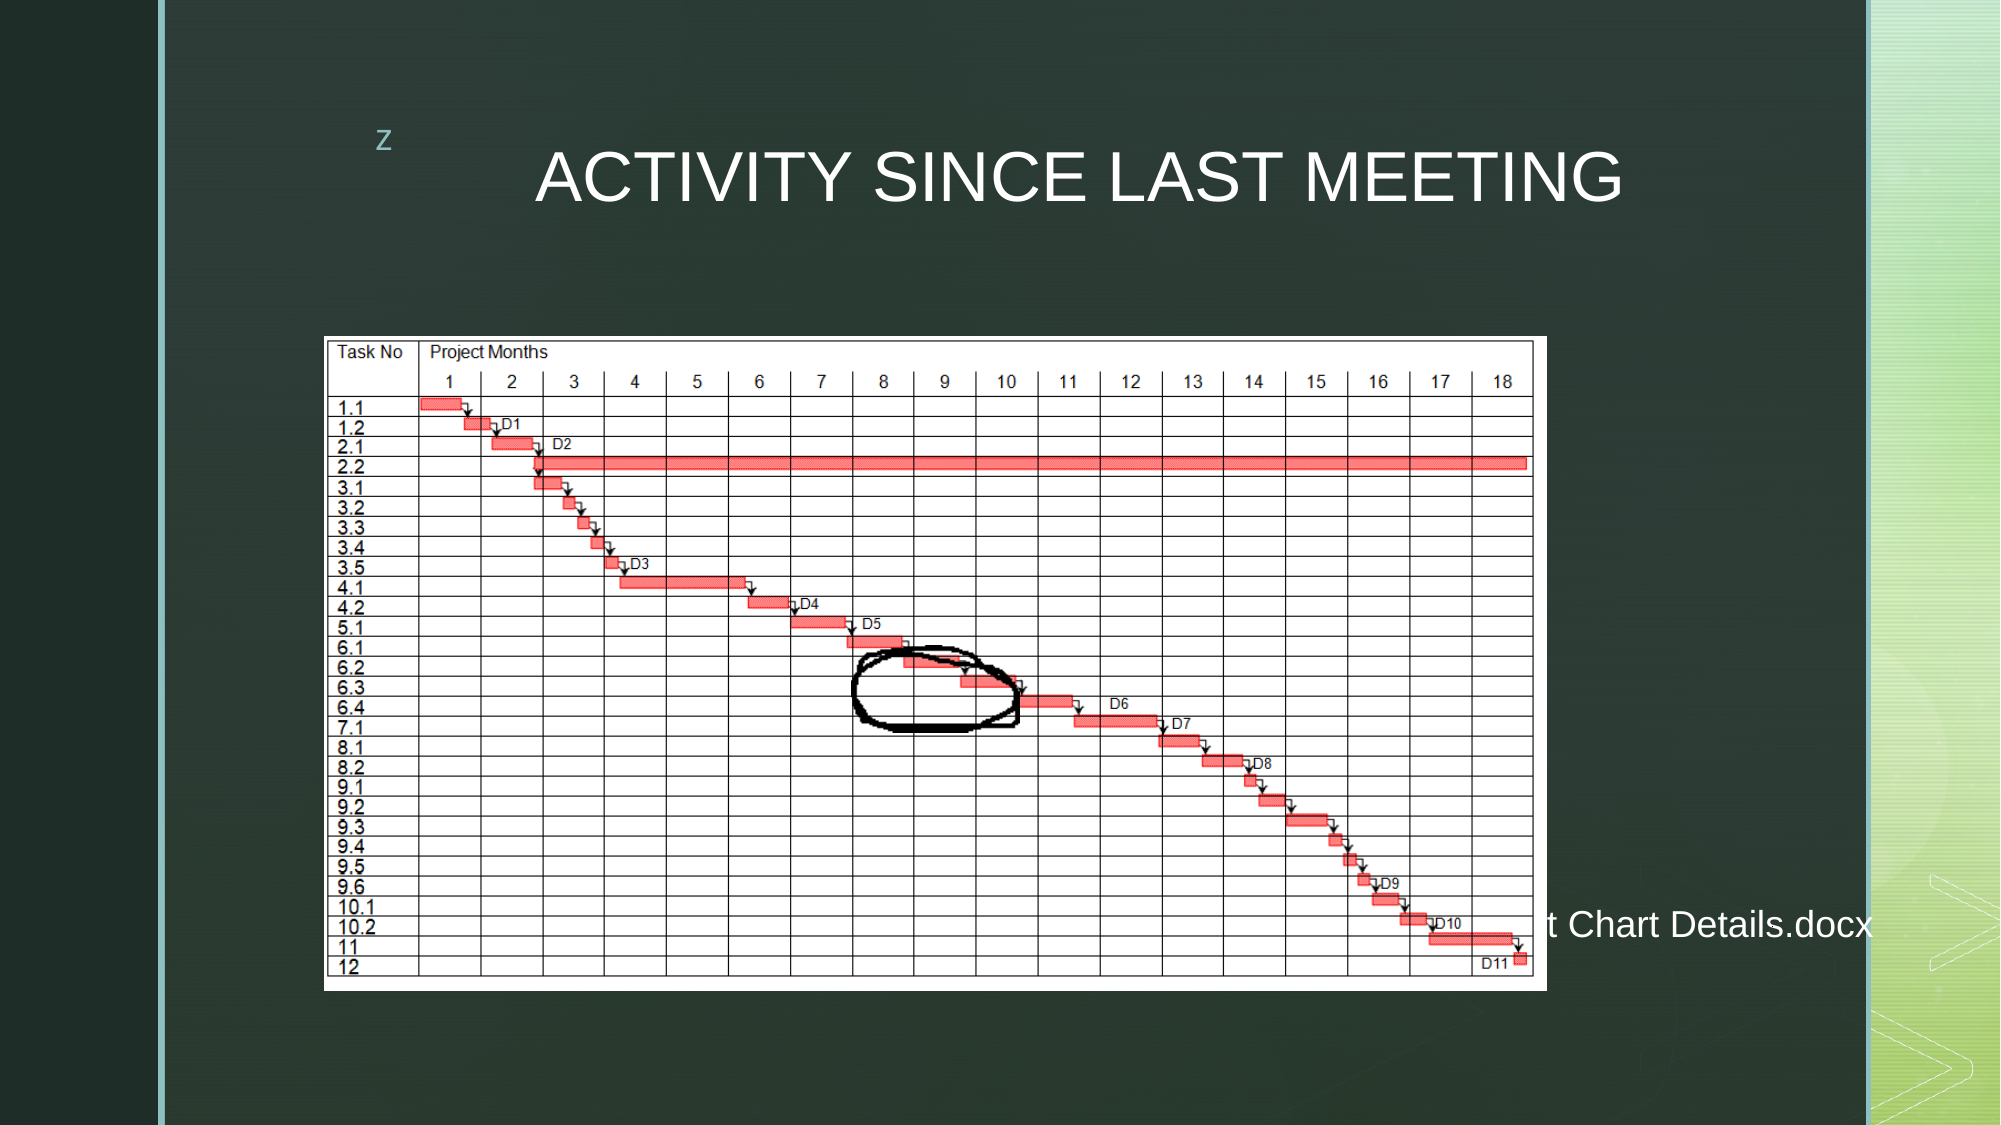

# ACTIVITY SINCE LAST MEETING
Gant Chart Details.docx